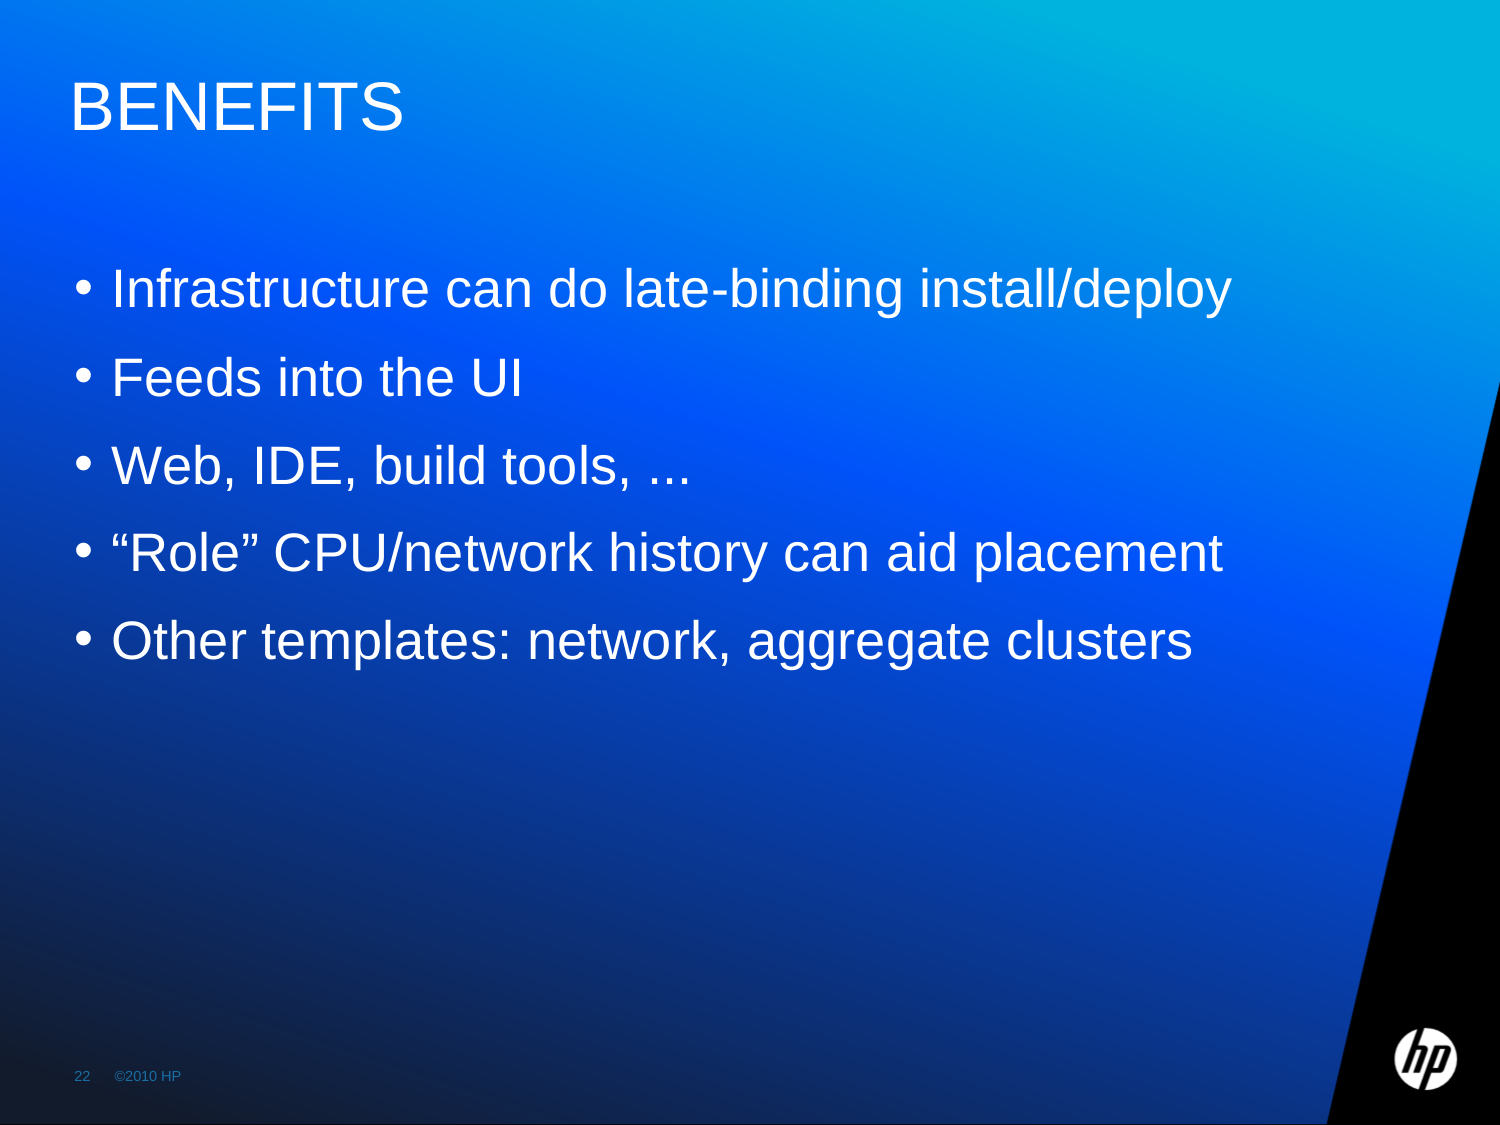

BENEFITS
Infrastructure can do late-binding install/deploy
Feeds into the UI
Web, IDE, build tools, ...
“Role” CPU/network history can aid placement
Other templates: network, aggregate clusters